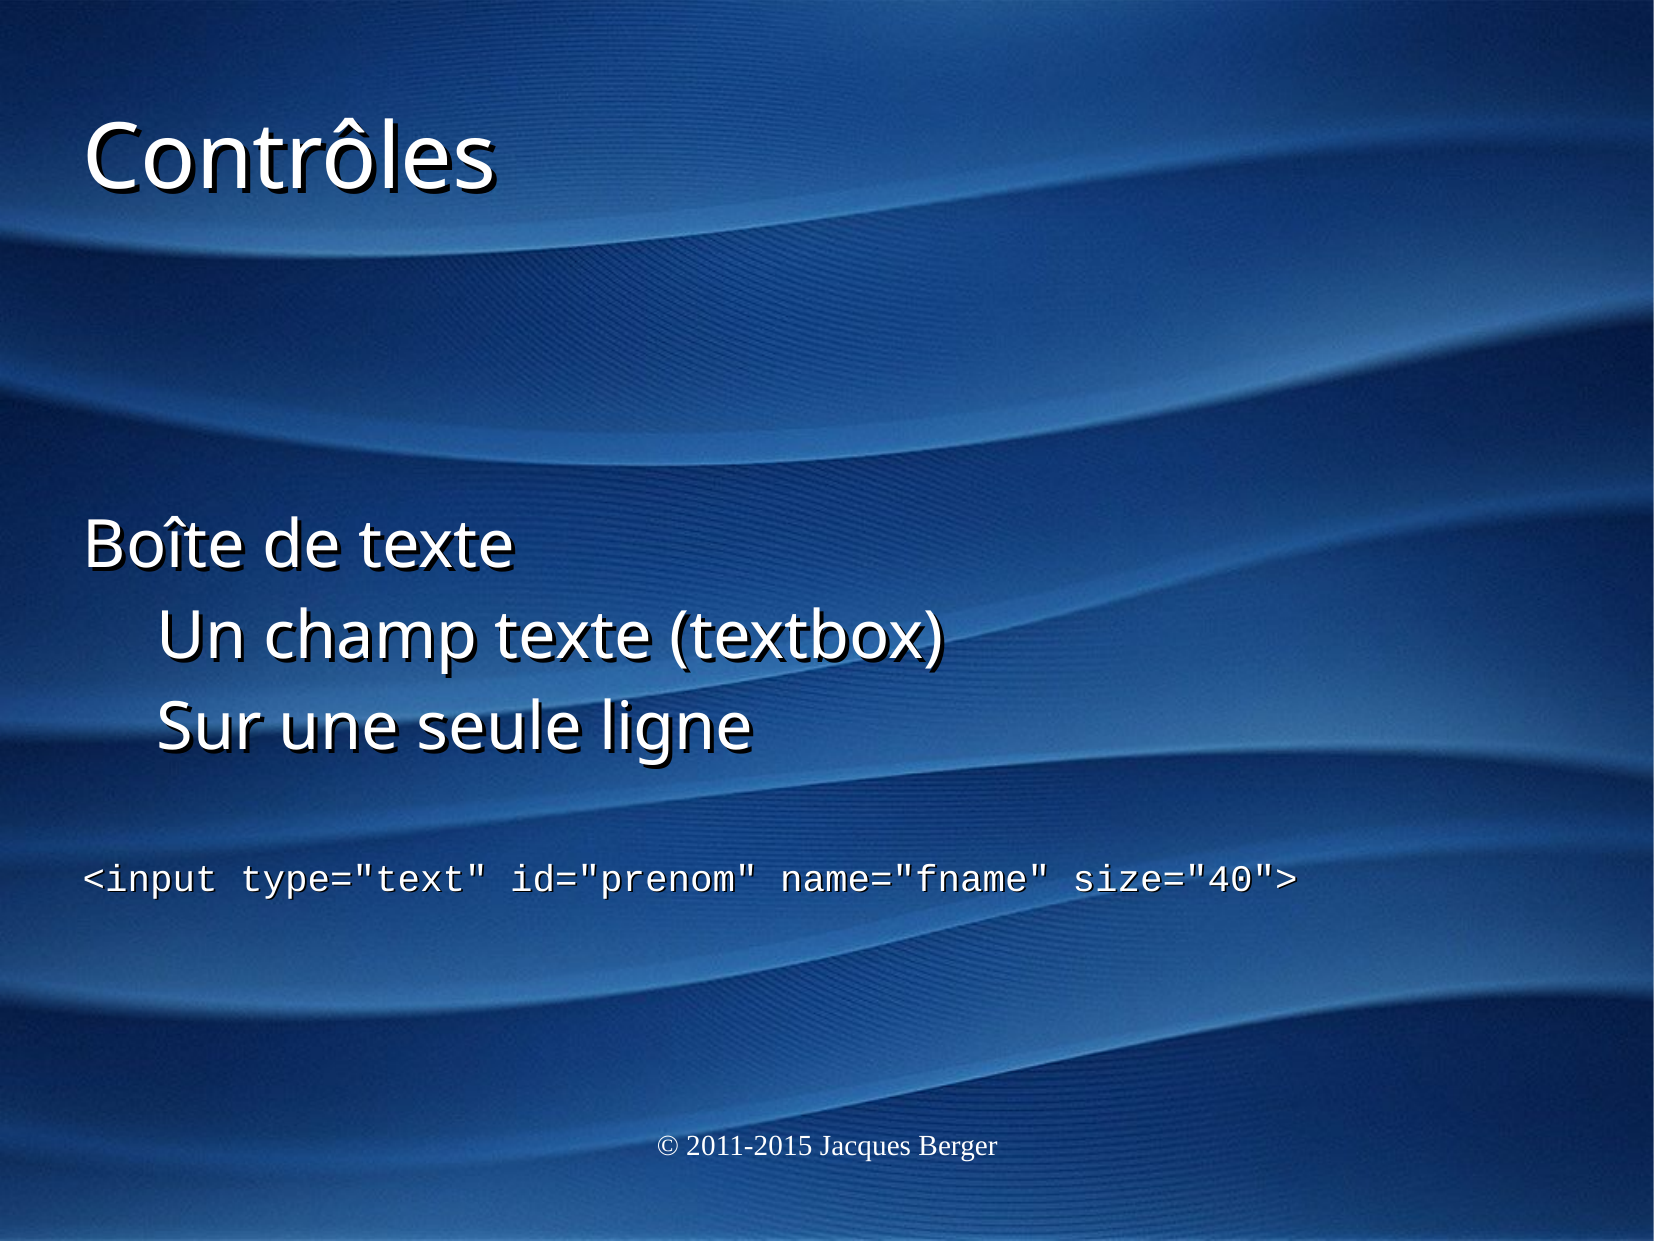

# Contrôles
Boîte de texte
	Un champ texte (textbox)
	Sur une seule ligne
<input type="text" id="prenom" name="fname" size="40">
© 2011-2015 Jacques Berger